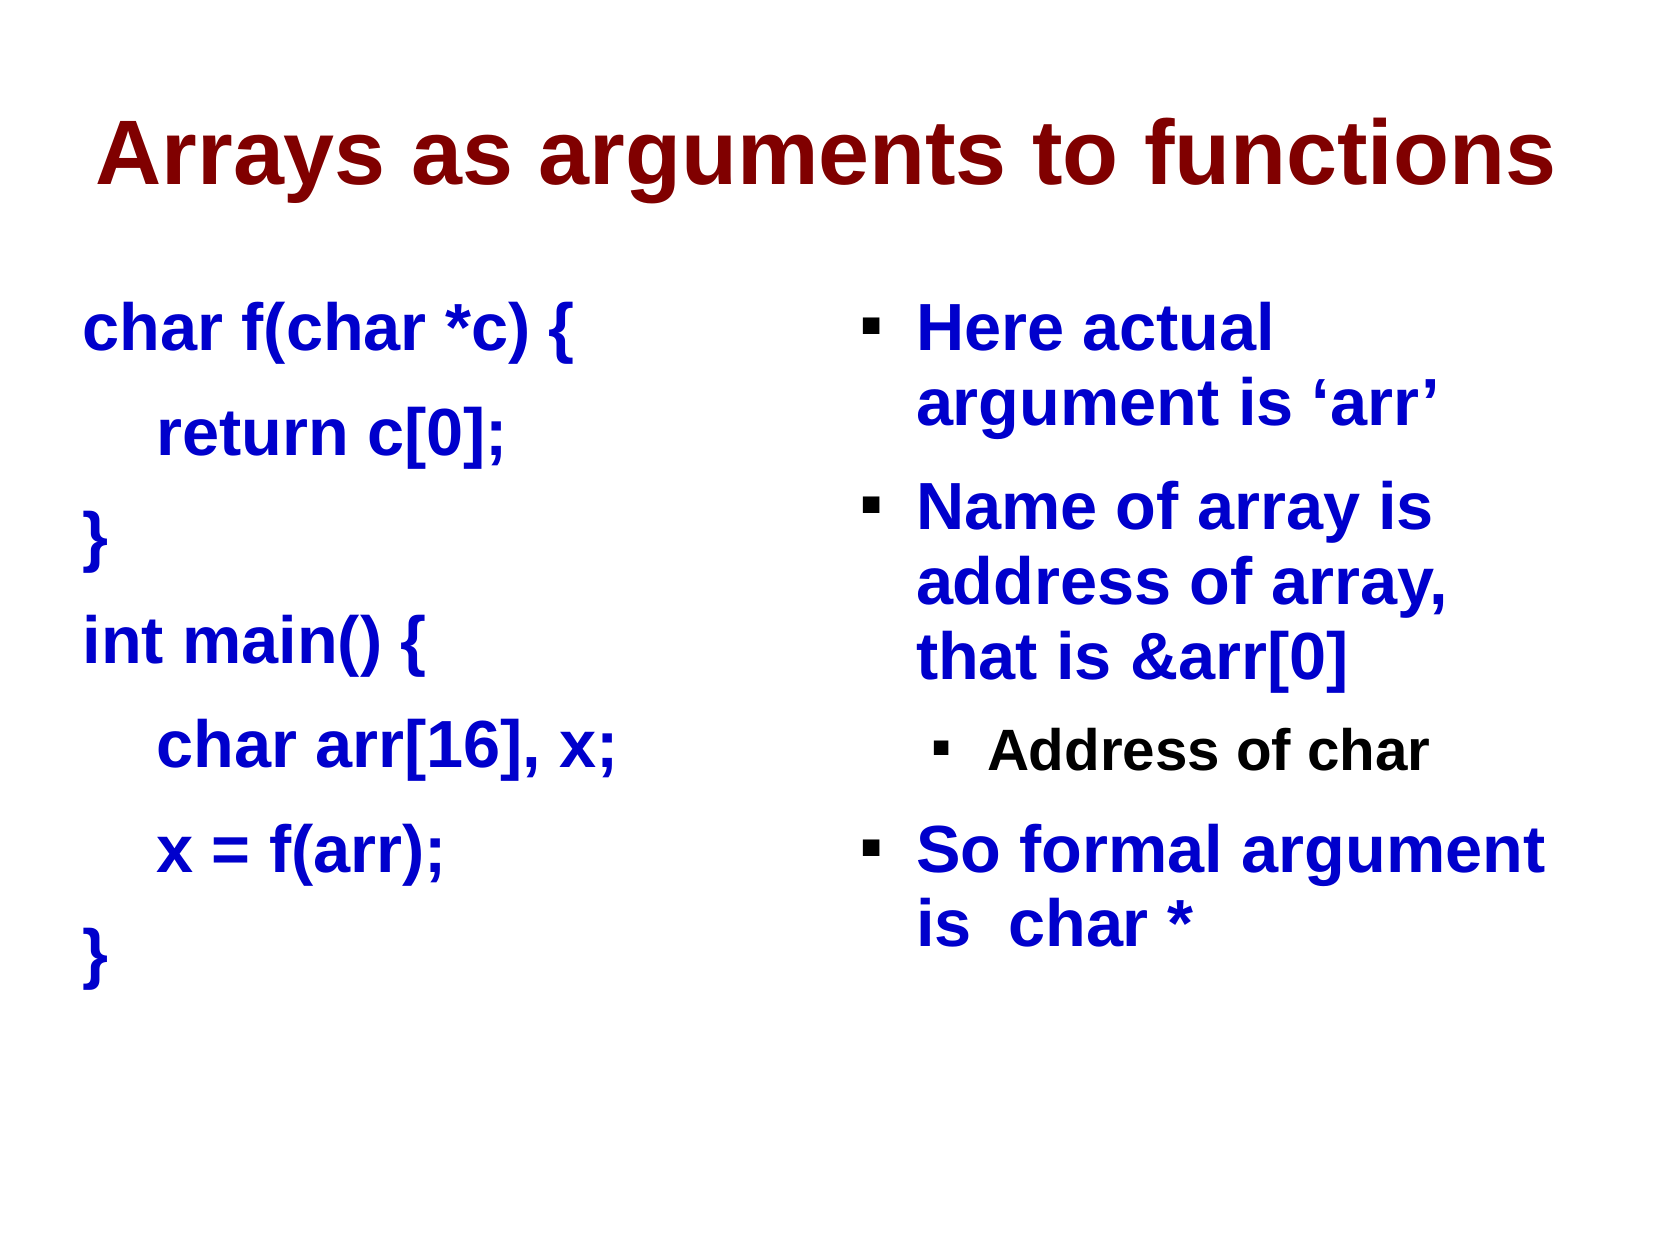

# Arrays as arguments to functions
char f(char *c) {
	return c[0];
}
int main() {
	char arr[16], x;
	x = f(arr);
}
Here actual argument is ‘arr’
Name of array is address of array, that is &arr[0]
Address of char
So formal argument is char *